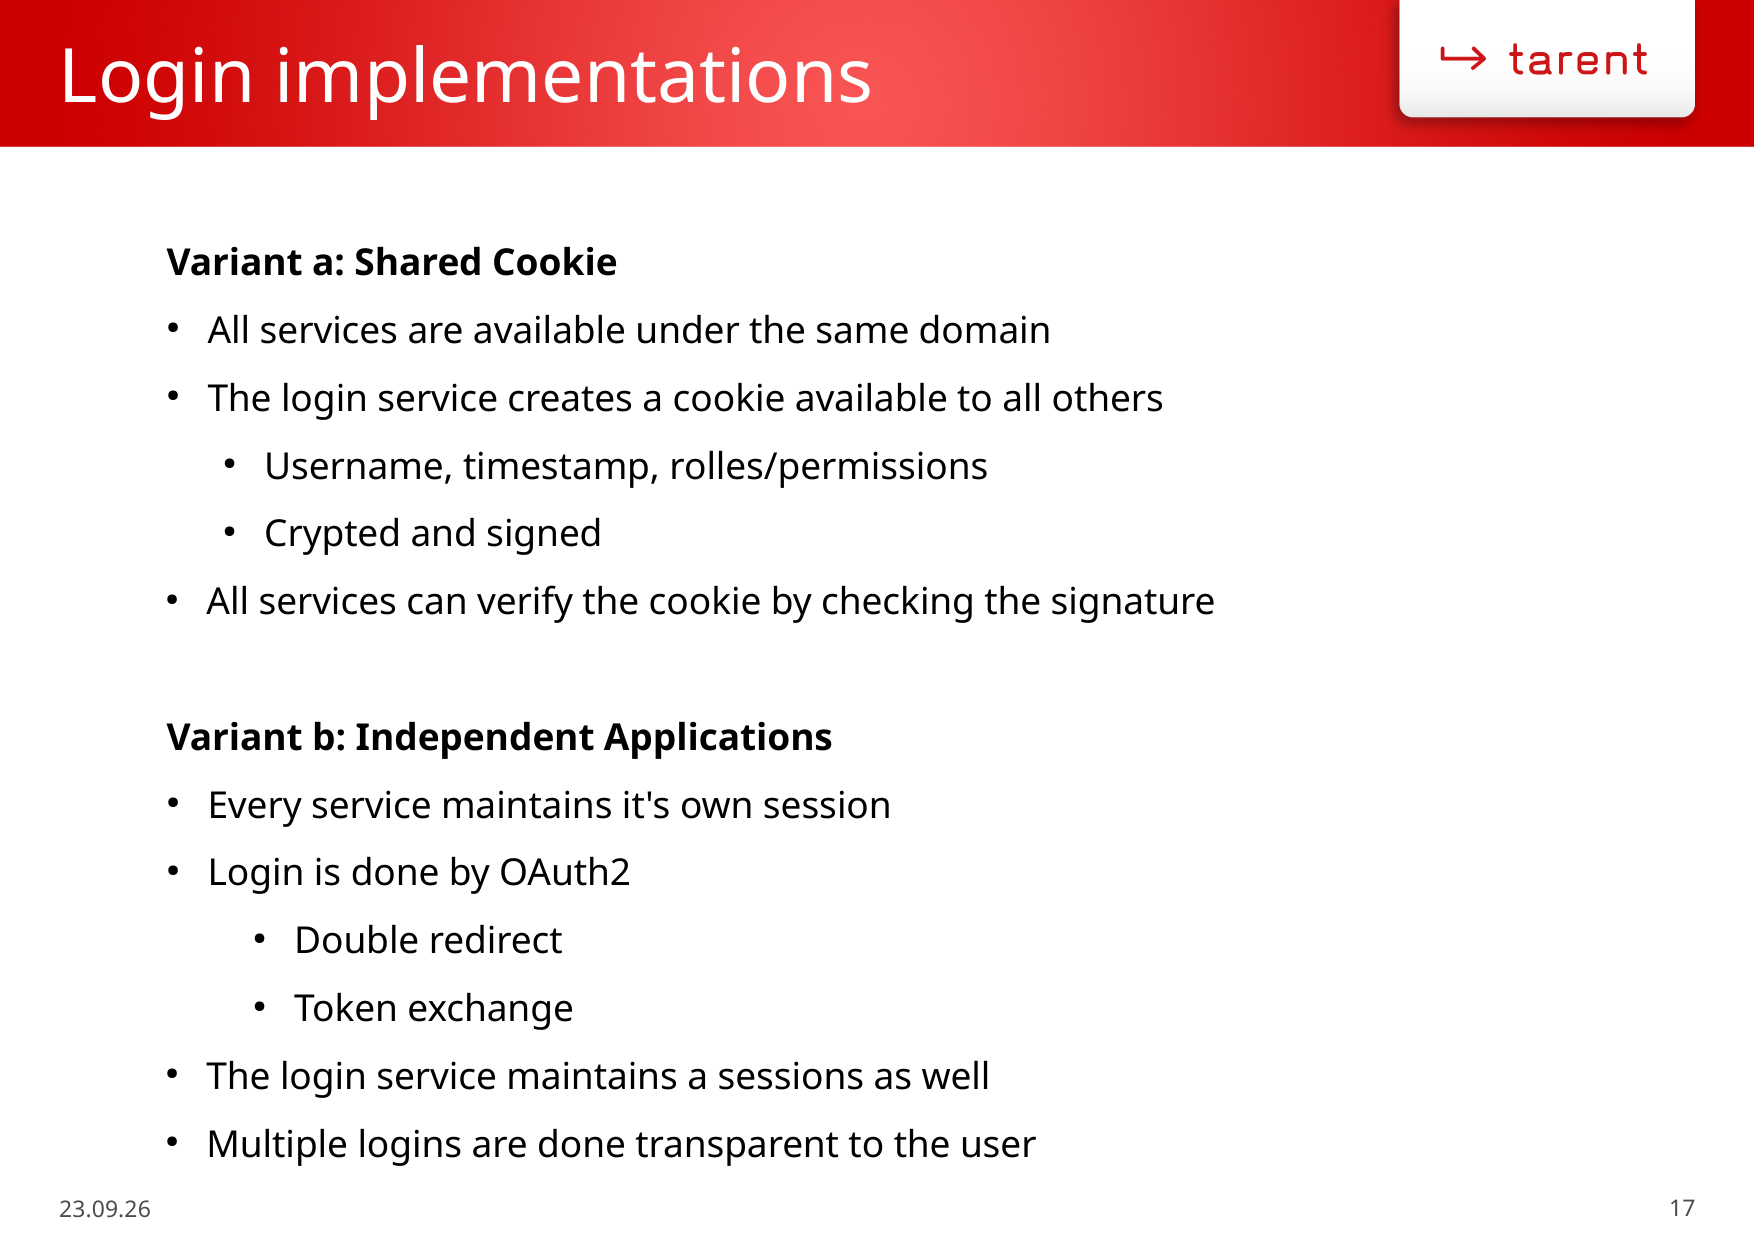

# Login implementations
Variant a: Shared Cookie
All services are available under the same domain
The login service creates a cookie available to all others
Username, timestamp, rolles/permissions
Crypted and signed
All services can verify the cookie by checking the signature
Variant b: Independent Applications
Every service maintains it's own session
Login is done by OAuth2
Double redirect
Token exchange
The login service maintains a sessions as well
Multiple logins are done transparent to the user